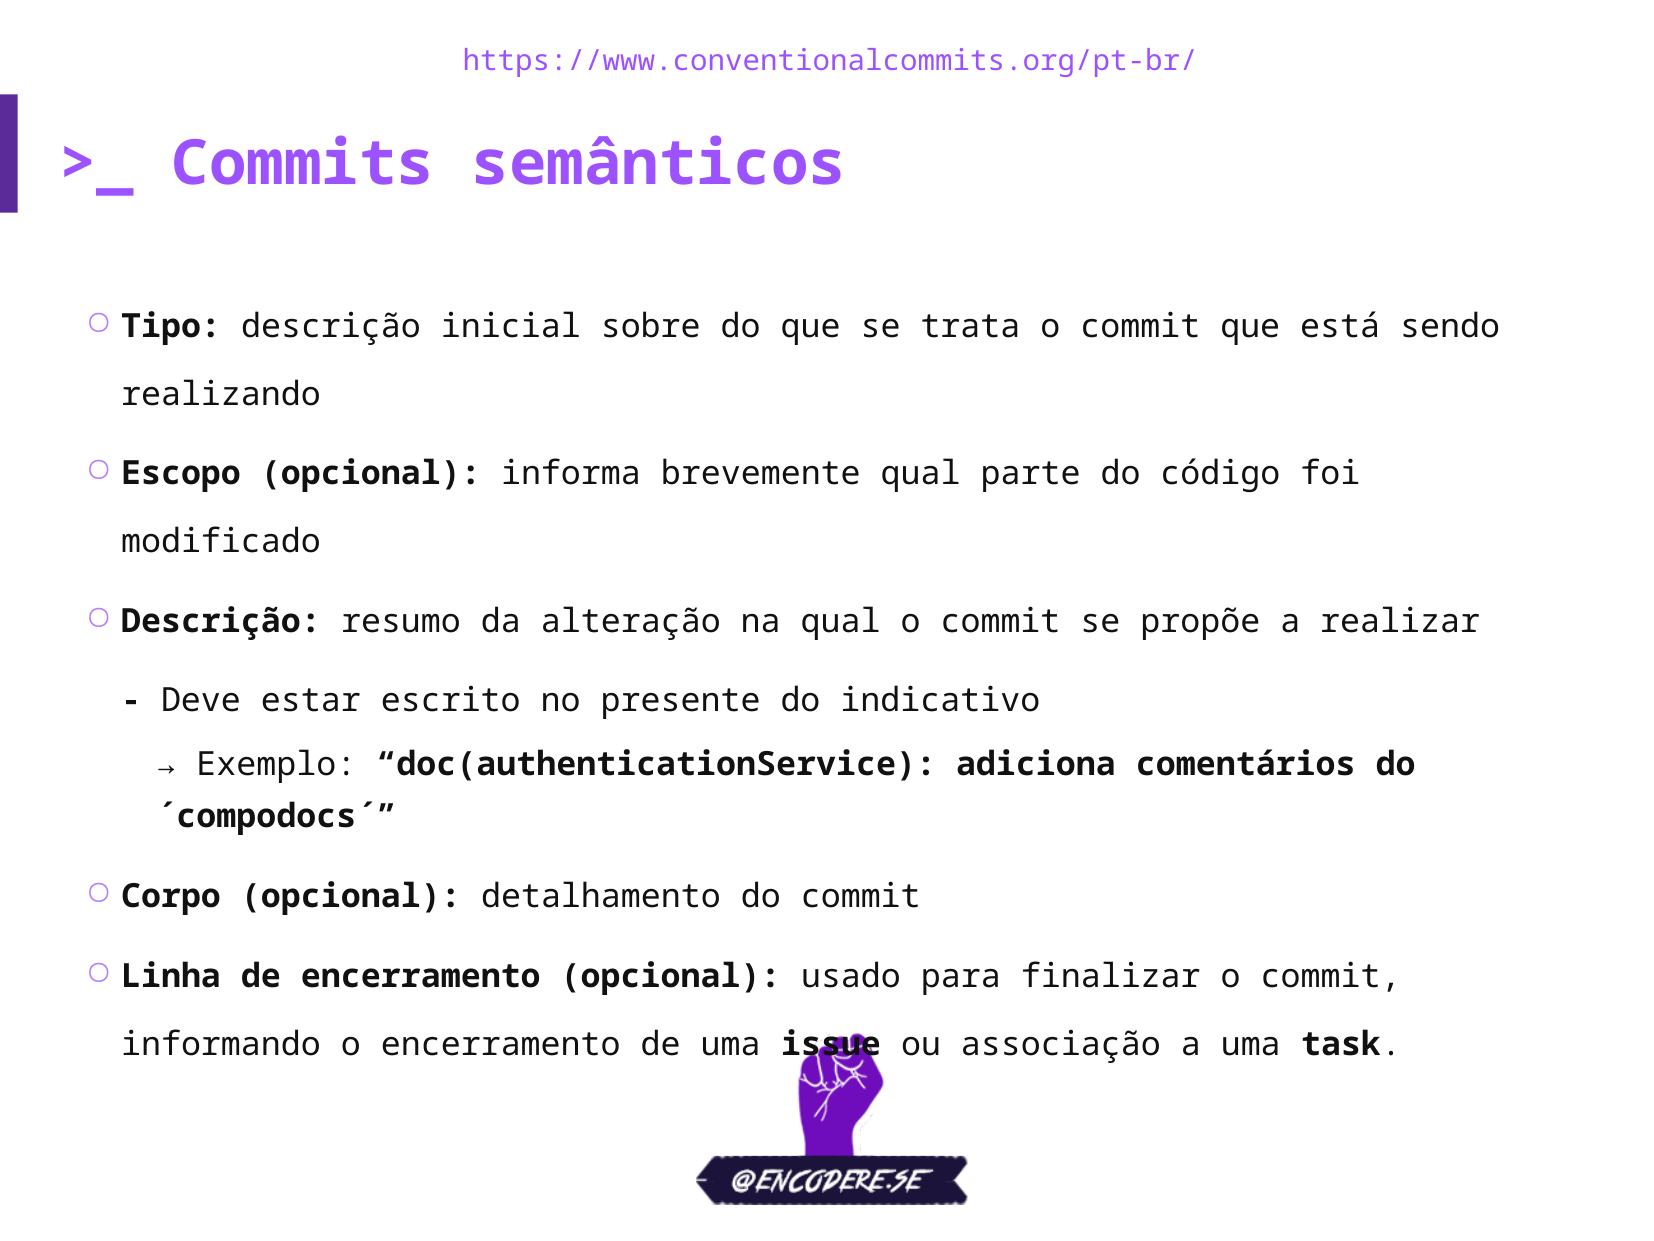

https://www.conventionalcommits.org/pt-br/
# >_ Commits semânticos
Tipo: descrição inicial sobre do que se trata o commit que está sendo realizando
Escopo (opcional): informa brevemente qual parte do código foi modificado
Descrição: resumo da alteração na qual o commit se propõe a realizar
- Deve estar escrito no presente do indicativo
→ Exemplo: “doc(authenticationService): adiciona comentários do ´compodocs´”
Corpo (opcional): detalhamento do commit
Linha de encerramento (opcional): usado para finalizar o commit, informando o encerramento de uma issue ou associação a uma task.